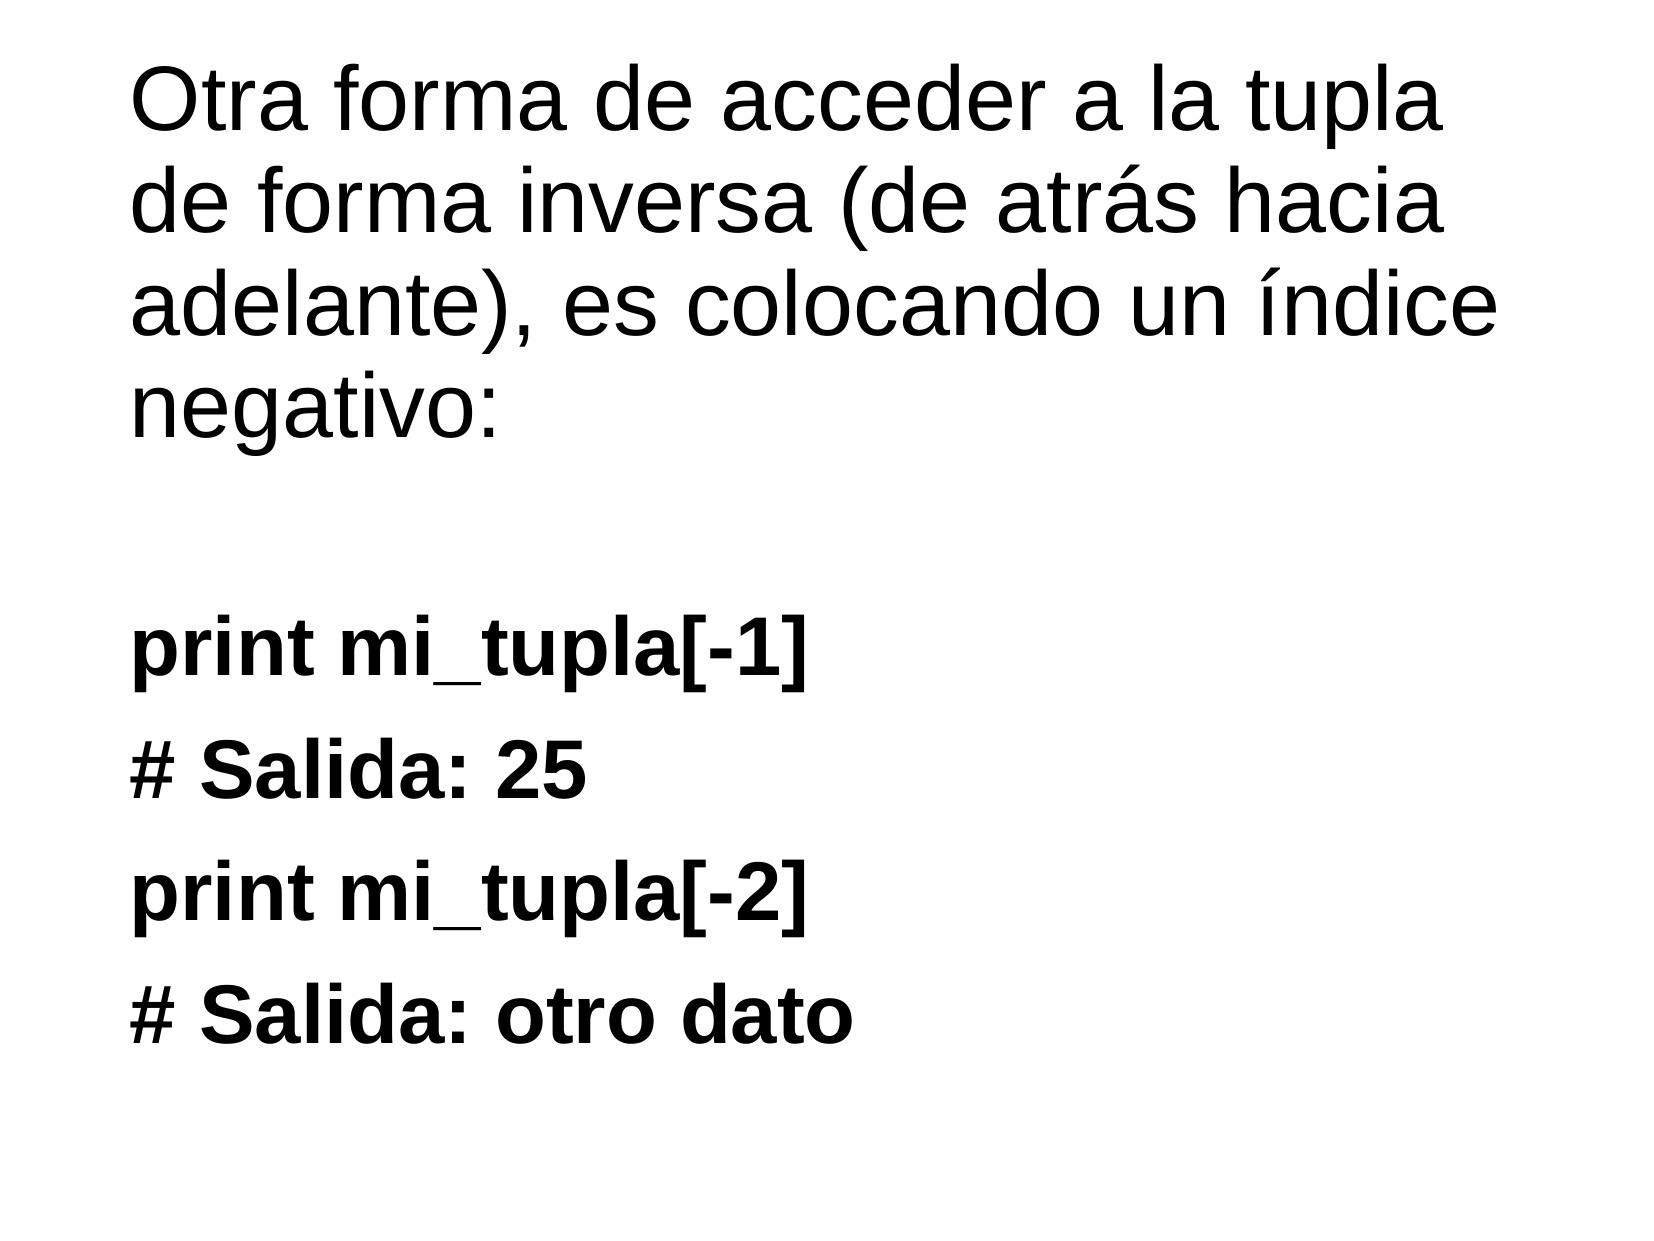

# Otra forma de acceder a la tupla de forma inversa (de atrás hacia adelante), es colocando un índice negativo:
print mi_tupla[-1]
# Salida: 25
print mi_tupla[-2]
# Salida: otro dato